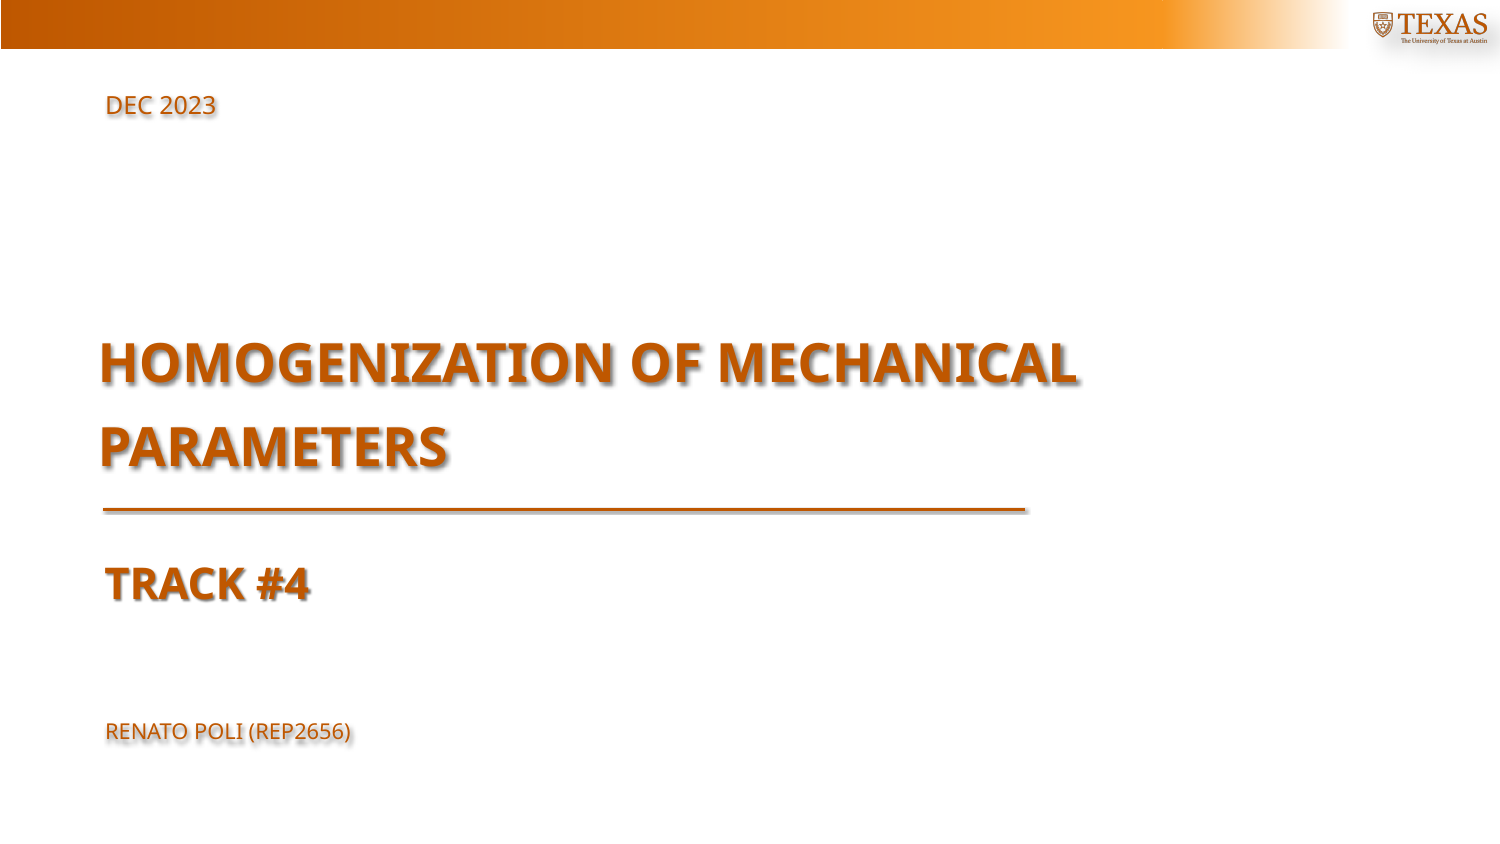

Dec 2023
Homogenization of mechanical parameters
TRACK #4
Renato poli (rep2656)